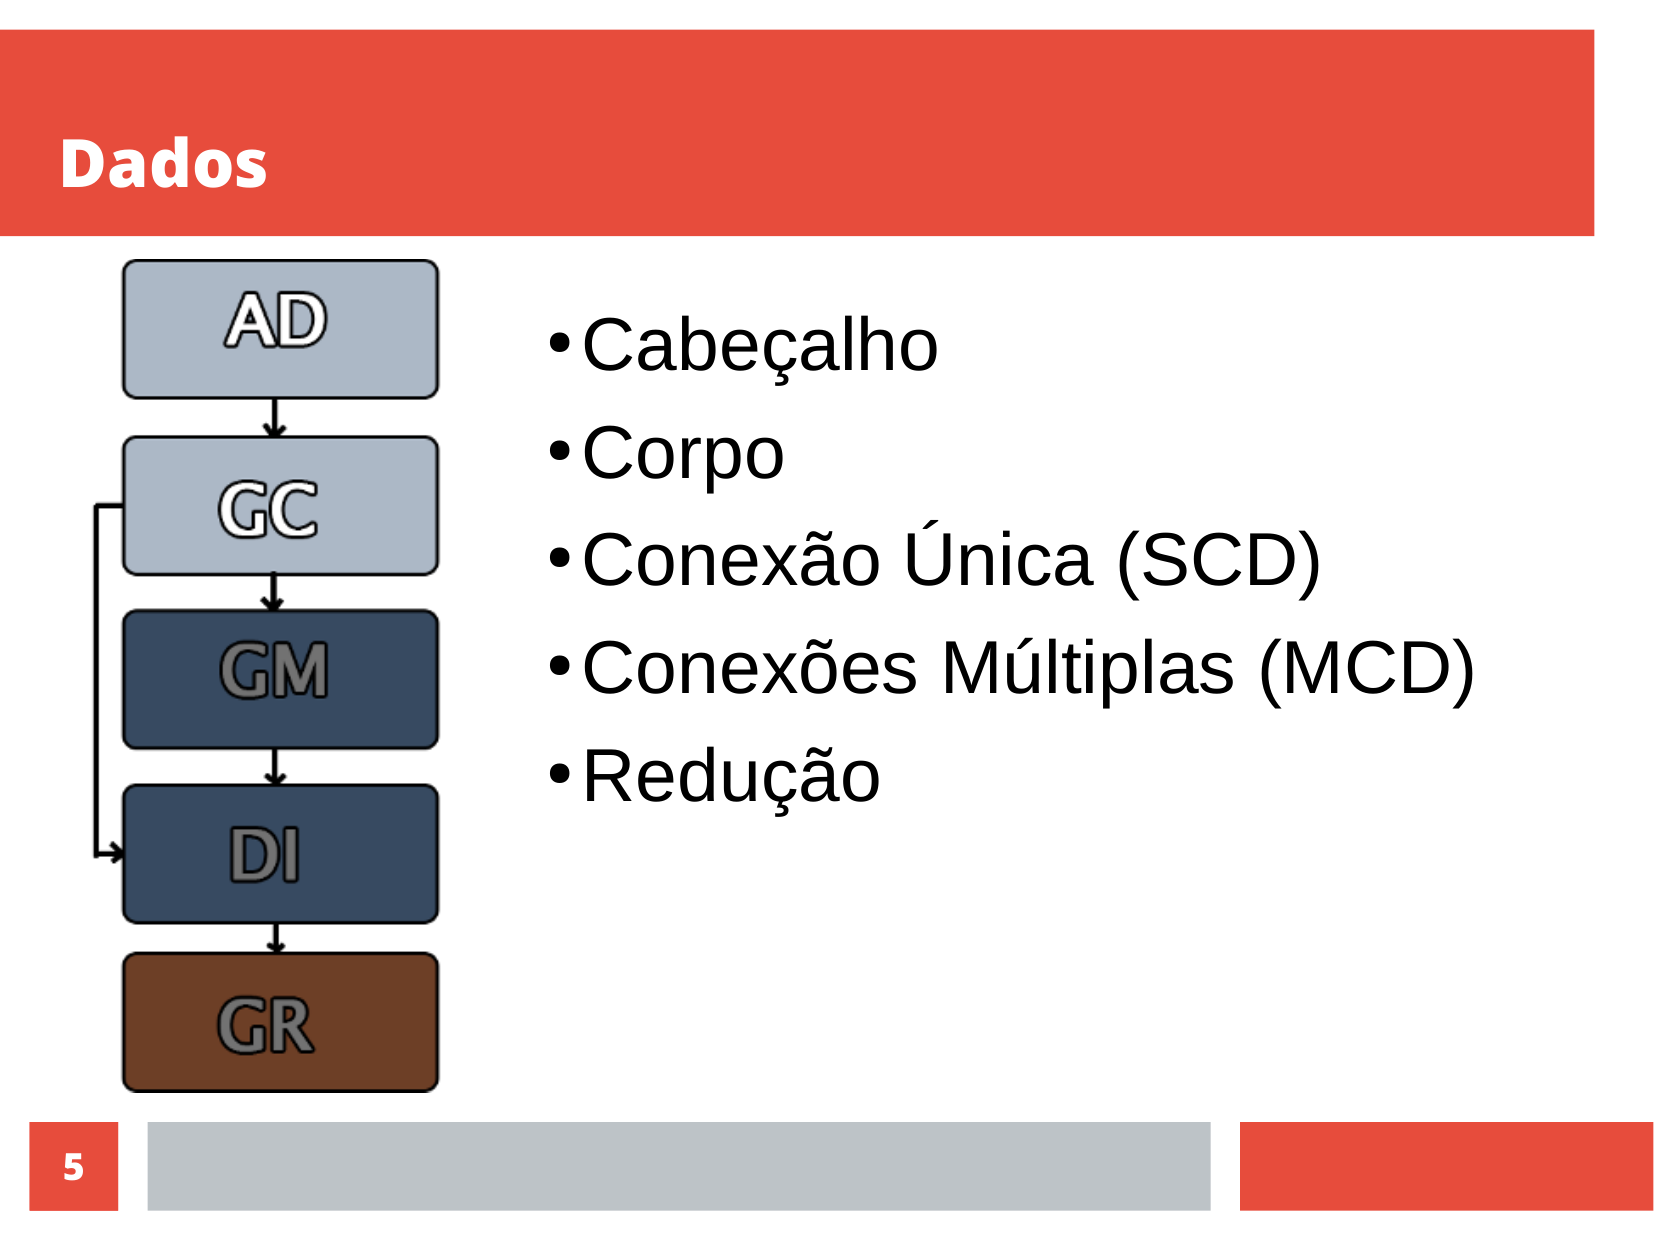

# Dados
Cabeçalho
Corpo
Conexão Única (SCD)
Conexões Múltiplas (MCD)
Redução
5